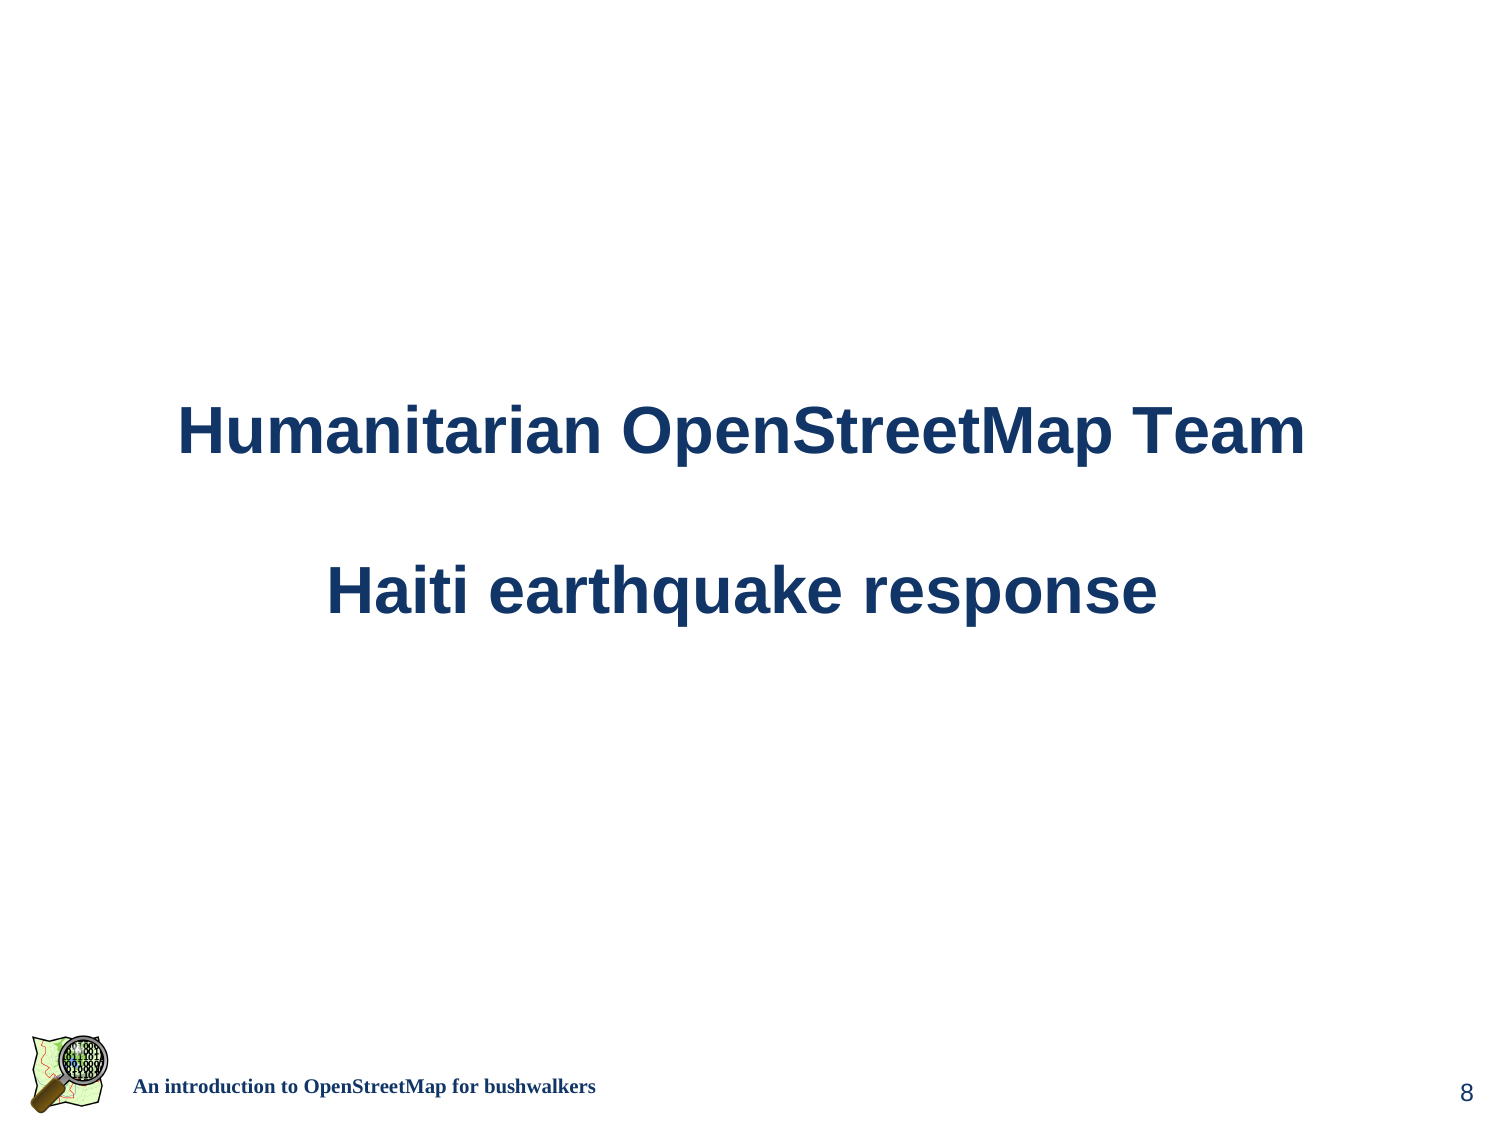

# Humanitarian OpenStreetMap Team Haiti earthquake response